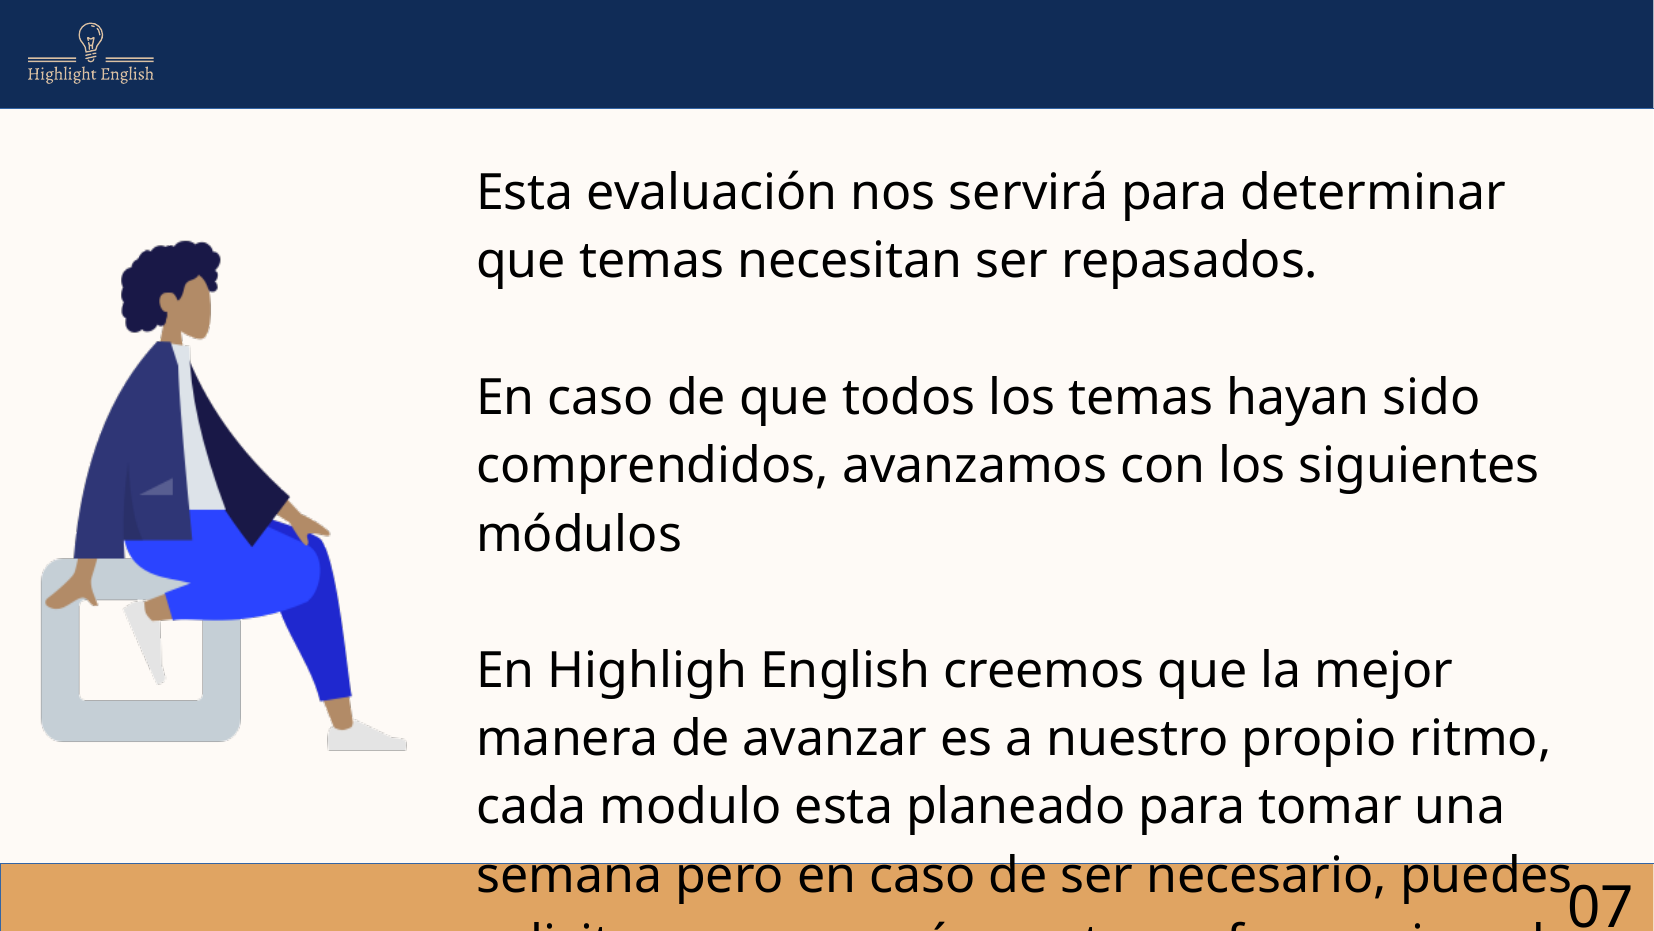

Esta evaluación nos servirá para determinar que temas necesitan ser repasados.
En caso de que todos los temas hayan sido comprendidos, avanzamos con los siguientes módulos
En Highligh English creemos que la mejor manera de avanzar es a nuestro propio ritmo, cada modulo esta planeado para tomar una semana pero en caso de ser necesario, puedes solicitar una asesoría con tu profesor asignado.
07